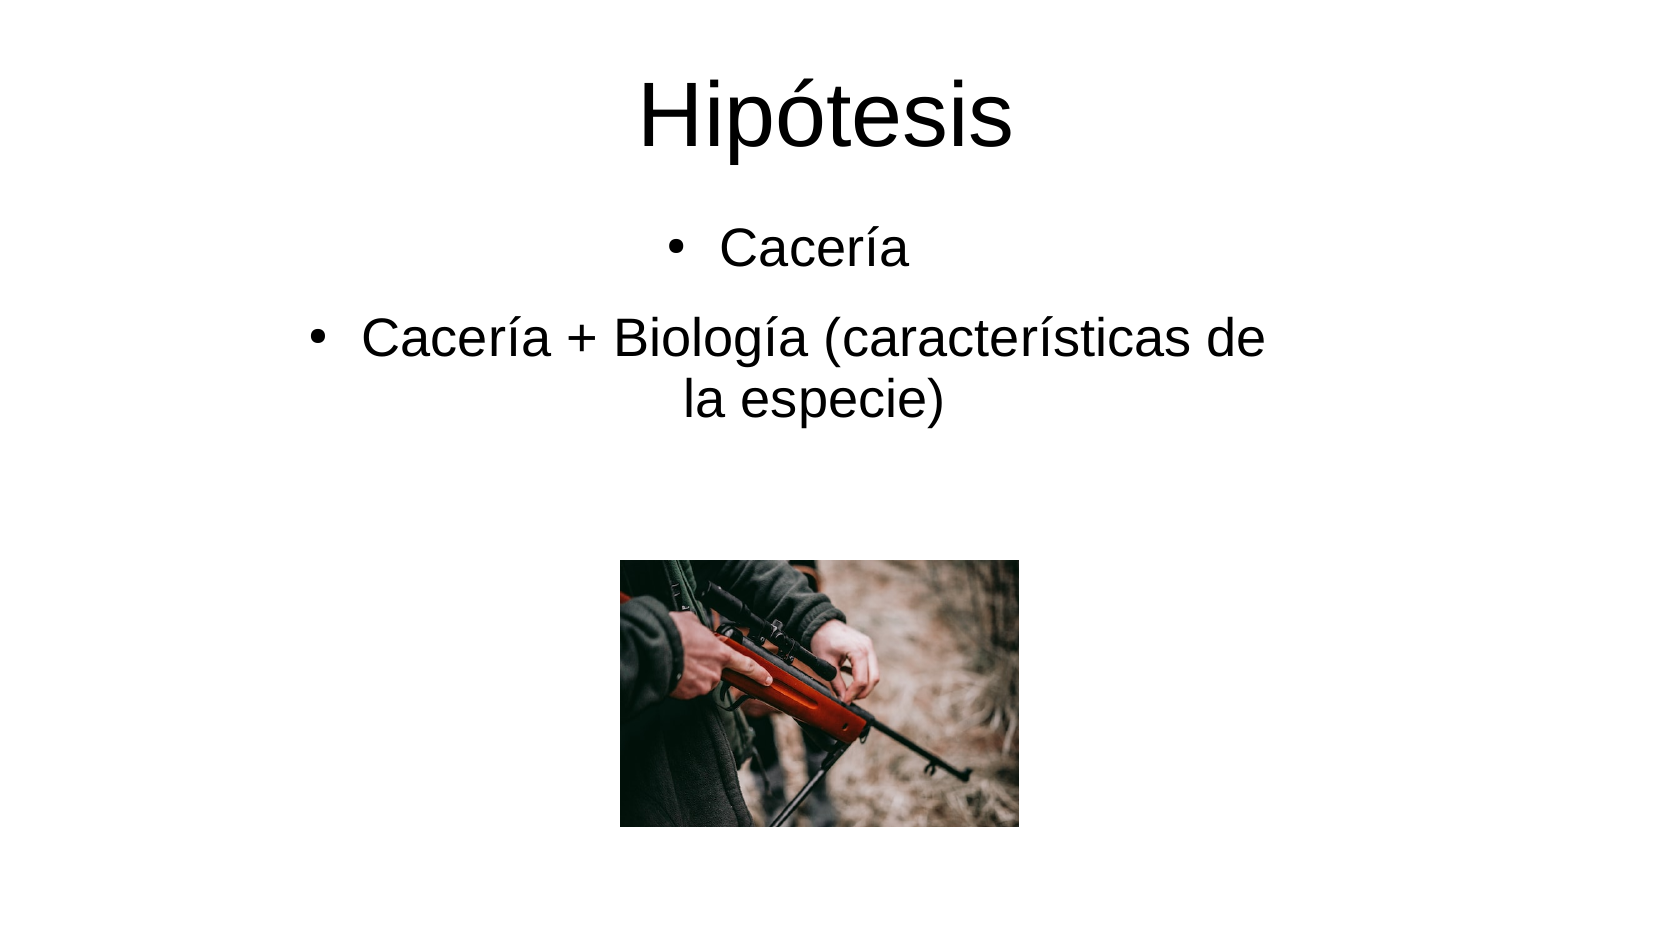

# Hipótesis
Cacería
Cacería + Biología (características de la especie)